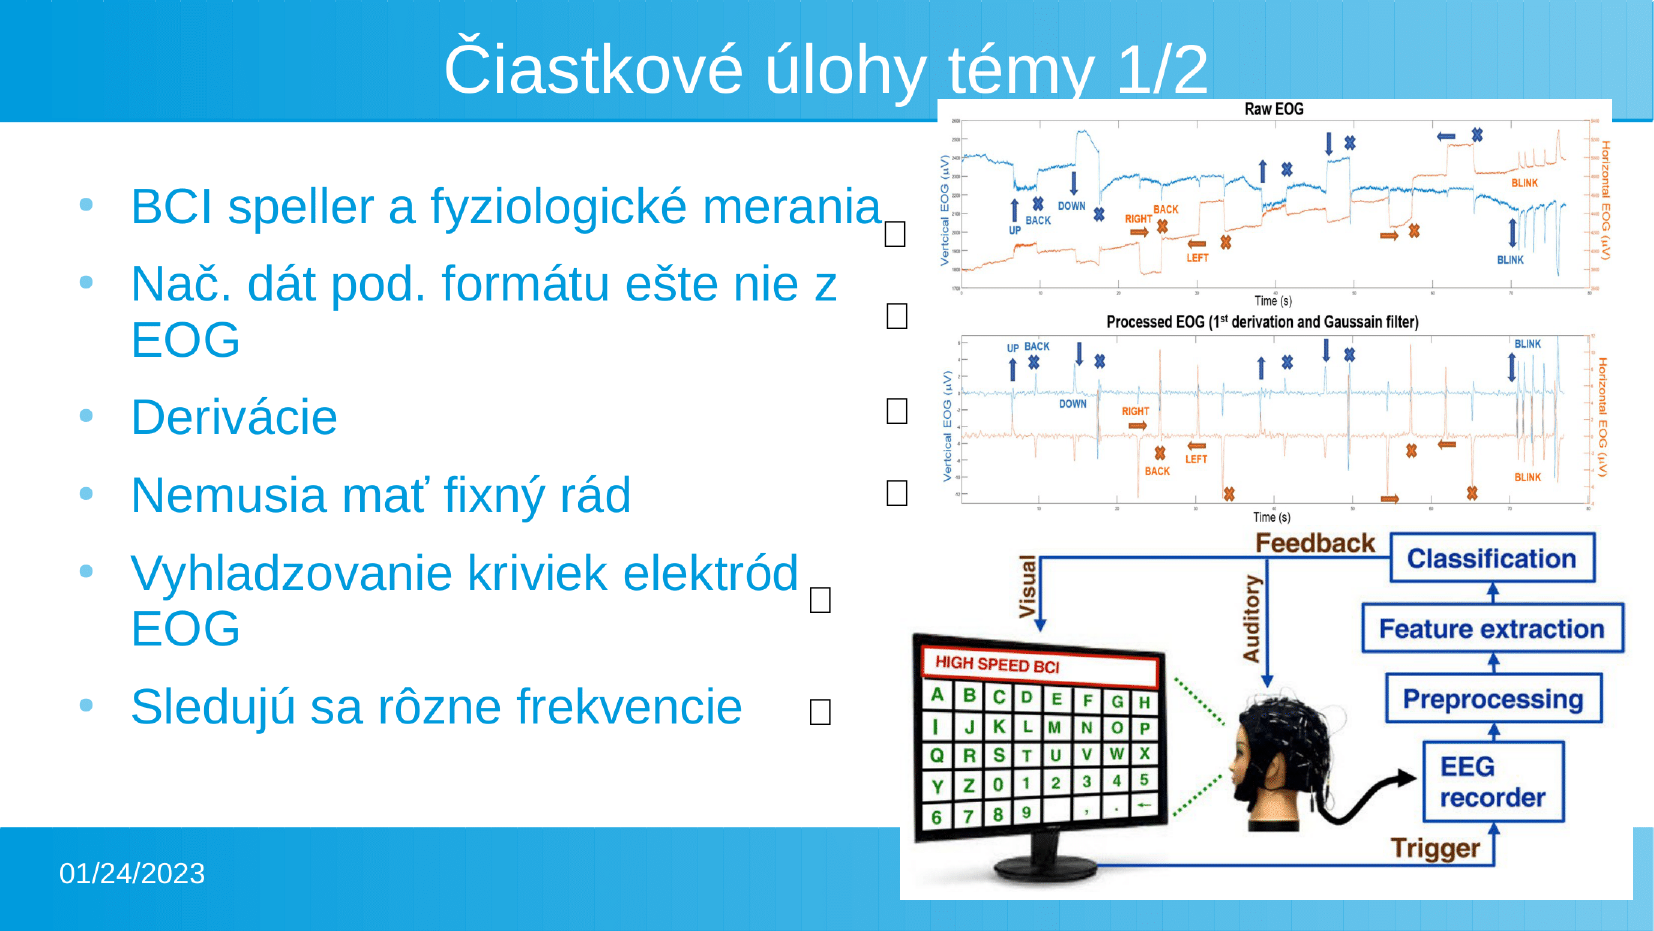

✅
✅
✅
✅
✅
✅
5